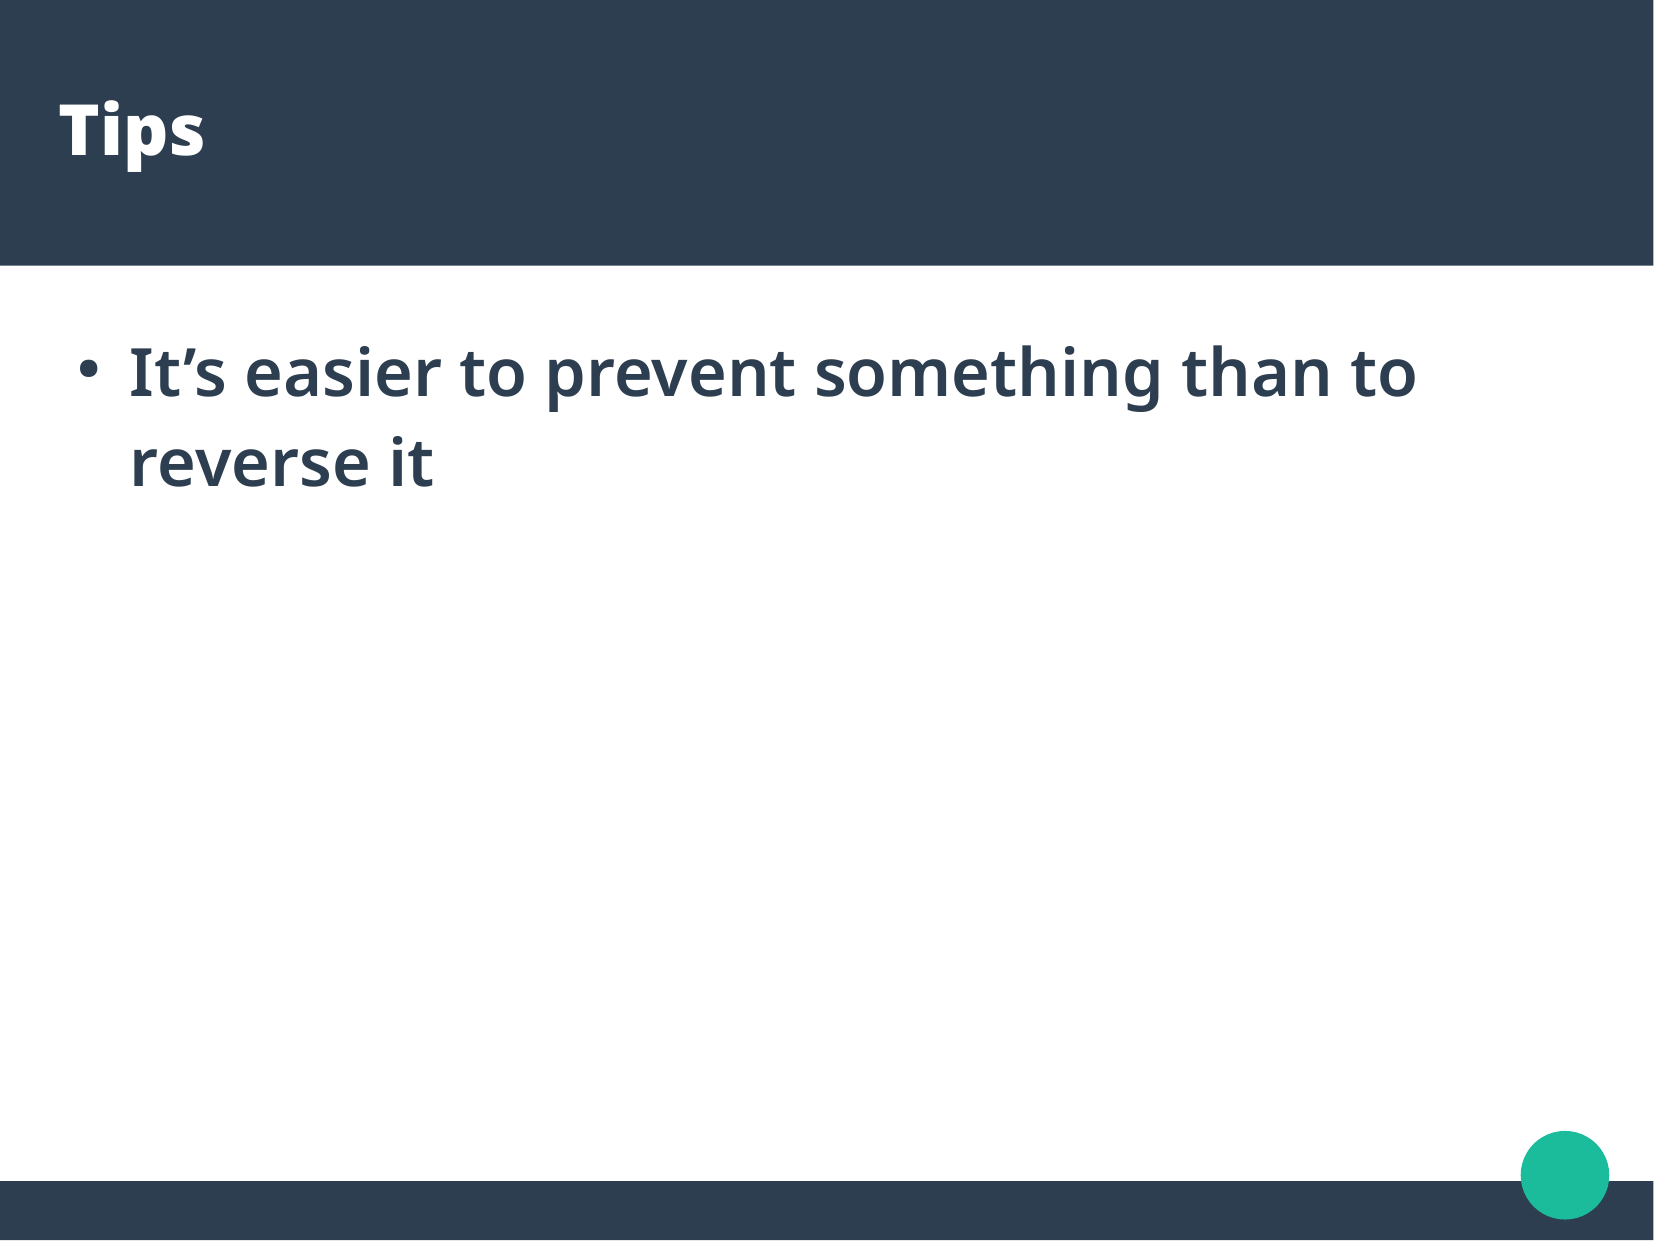

# Tips
It’s easier to prevent something than to reverse it